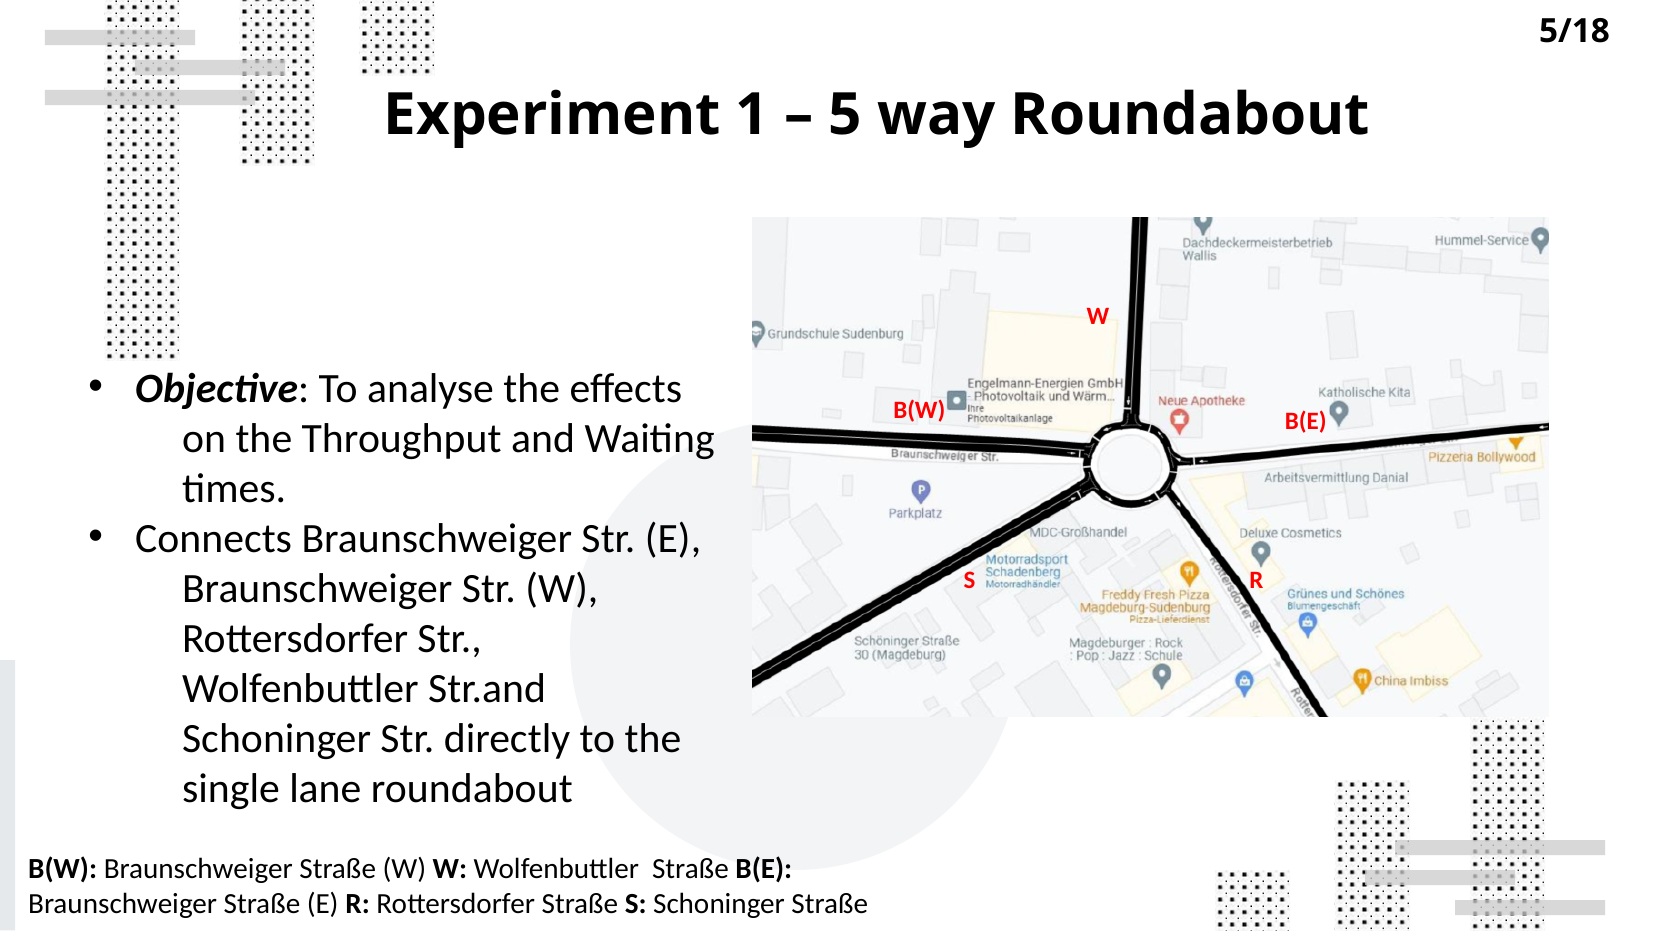

5/18
Experiment 1 – 5 way Roundabout
W
Objective: To analyse the effects on the Throughput and Waiting times.
Connects Braunschweiger Str. (E), Braunschweiger Str. (W), Rottersdorfer Str., Wolfenbuttler Str.and Schoninger Str. directly to the single lane roundabout
B(W)
B(E)
S
R
B(W): Braunschweiger Straße (W) W: Wolfenbuttler Straße B(E): Braunschweiger Straße (E) R: Rottersdorfer Straße S: Schoninger Straße